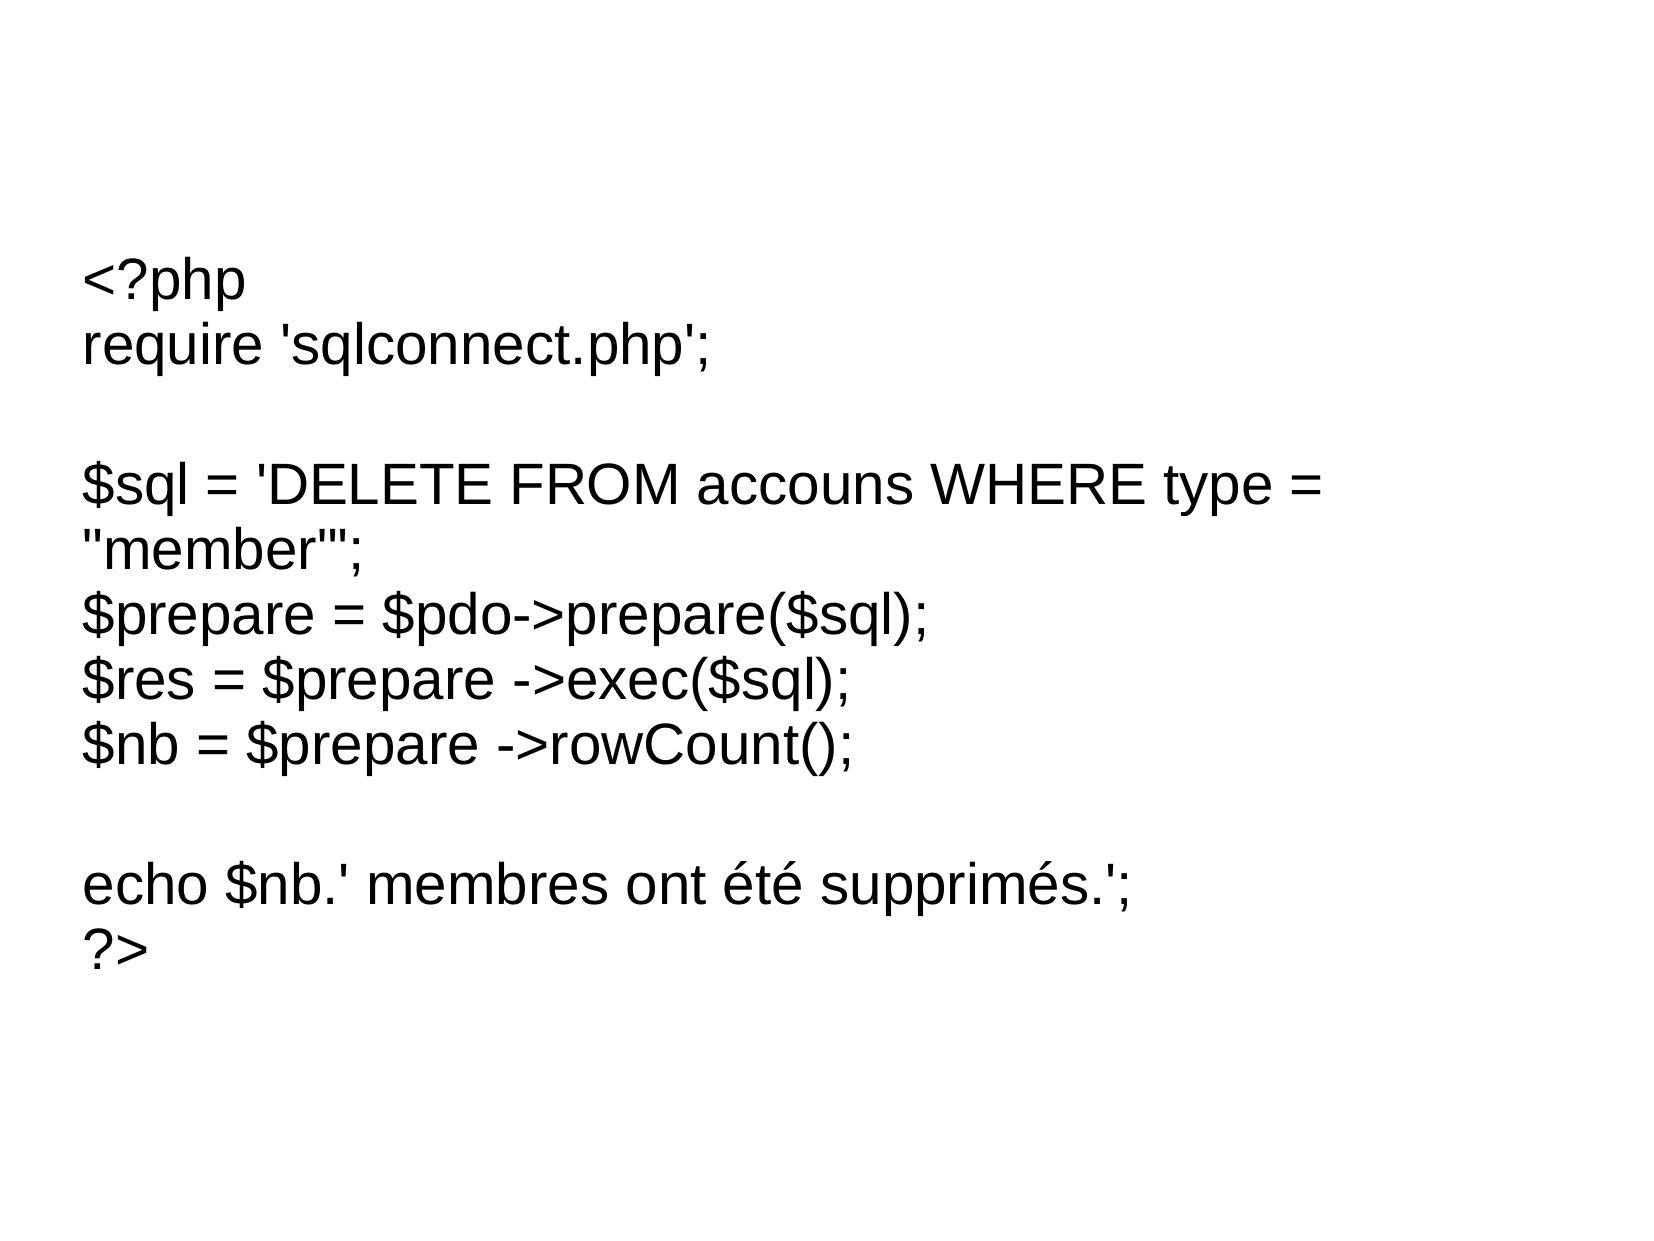

# <?php
require 'sqlconnect.php';
$sql = 'DELETE FROM accouns WHERE type = "member"';
$prepare = $pdo->prepare($sql);
$res = $prepare ->exec($sql);
$nb = $prepare ->rowCount();
echo $nb.' membres ont été supprimés.';
?>